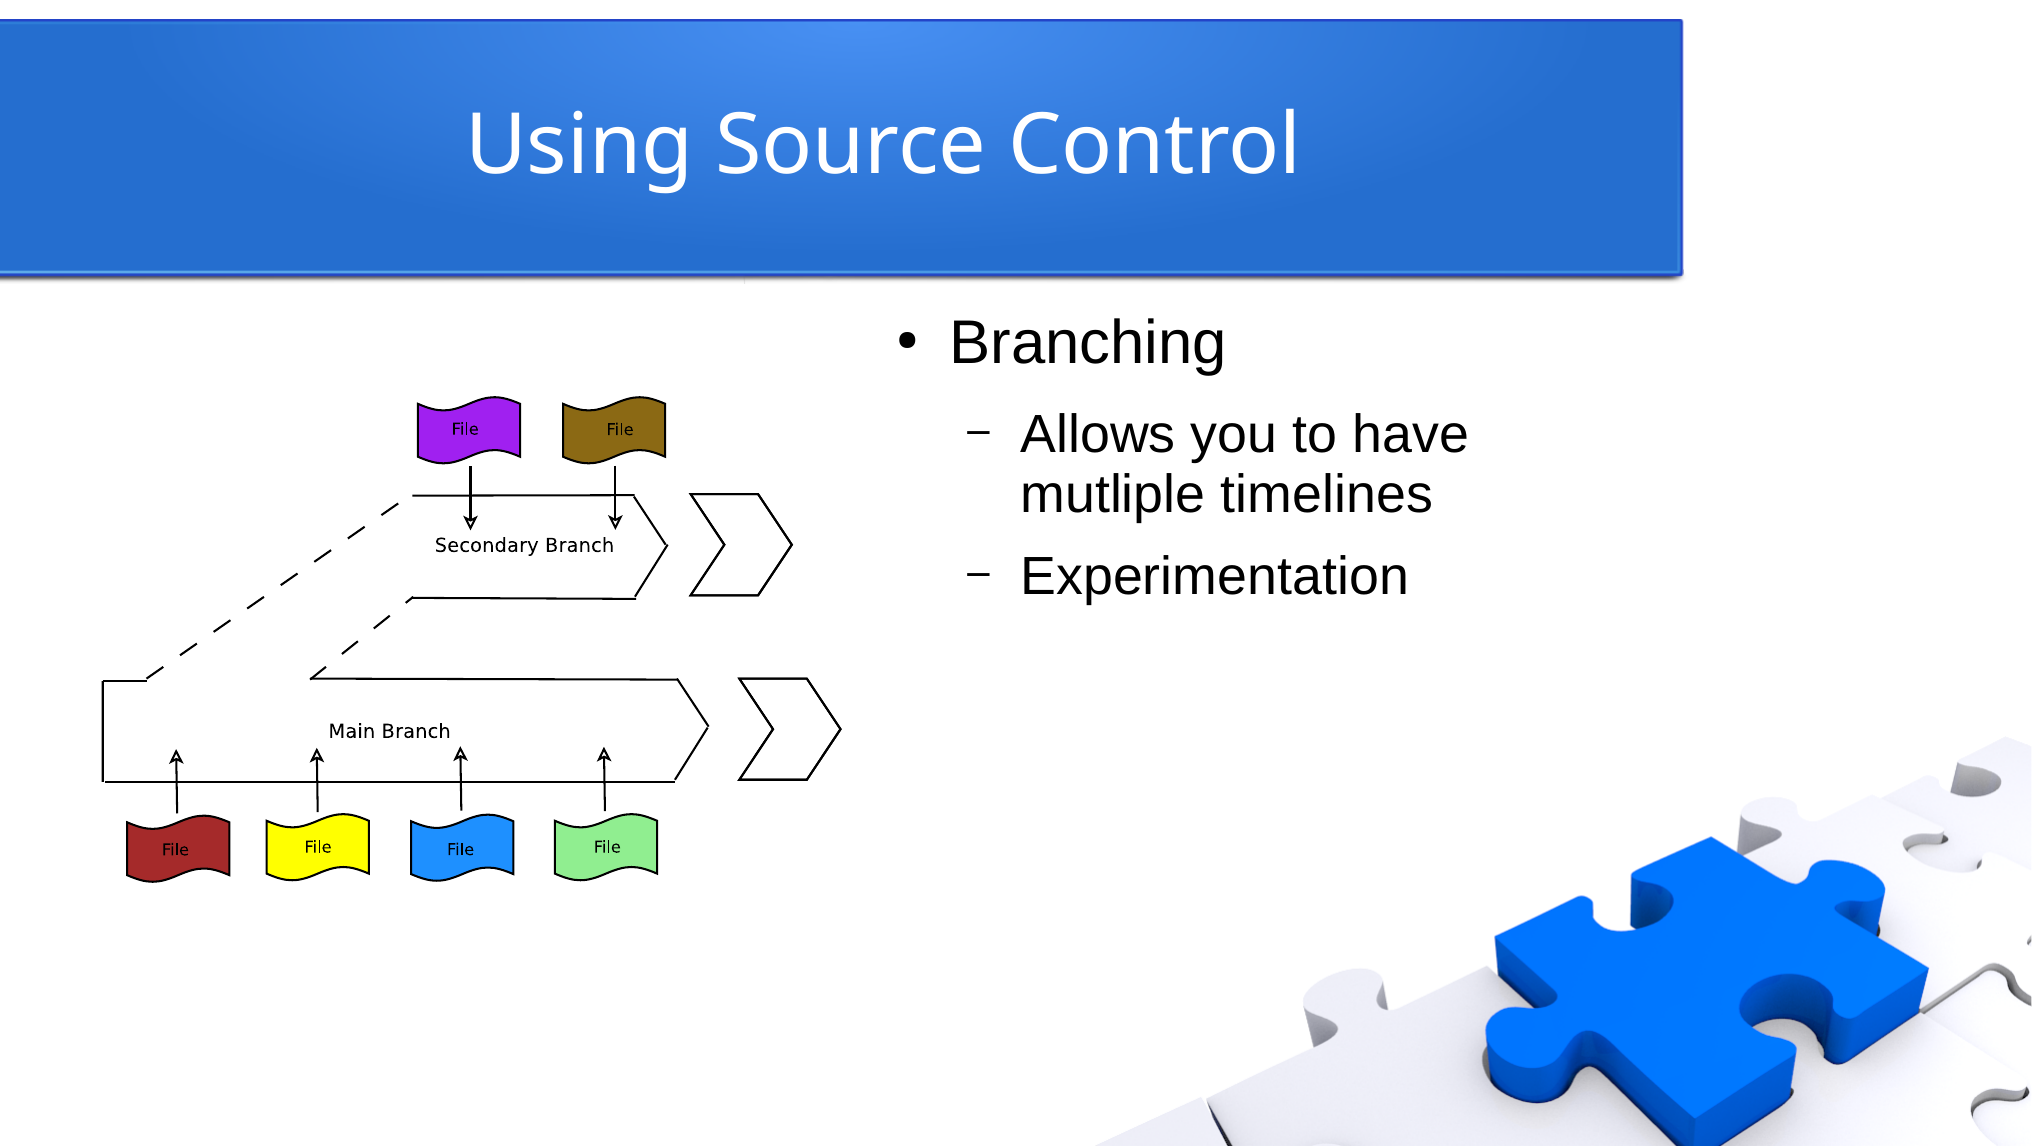

# Using Source Control
Branching
Allows you to have mutliple timelines
Experimentation